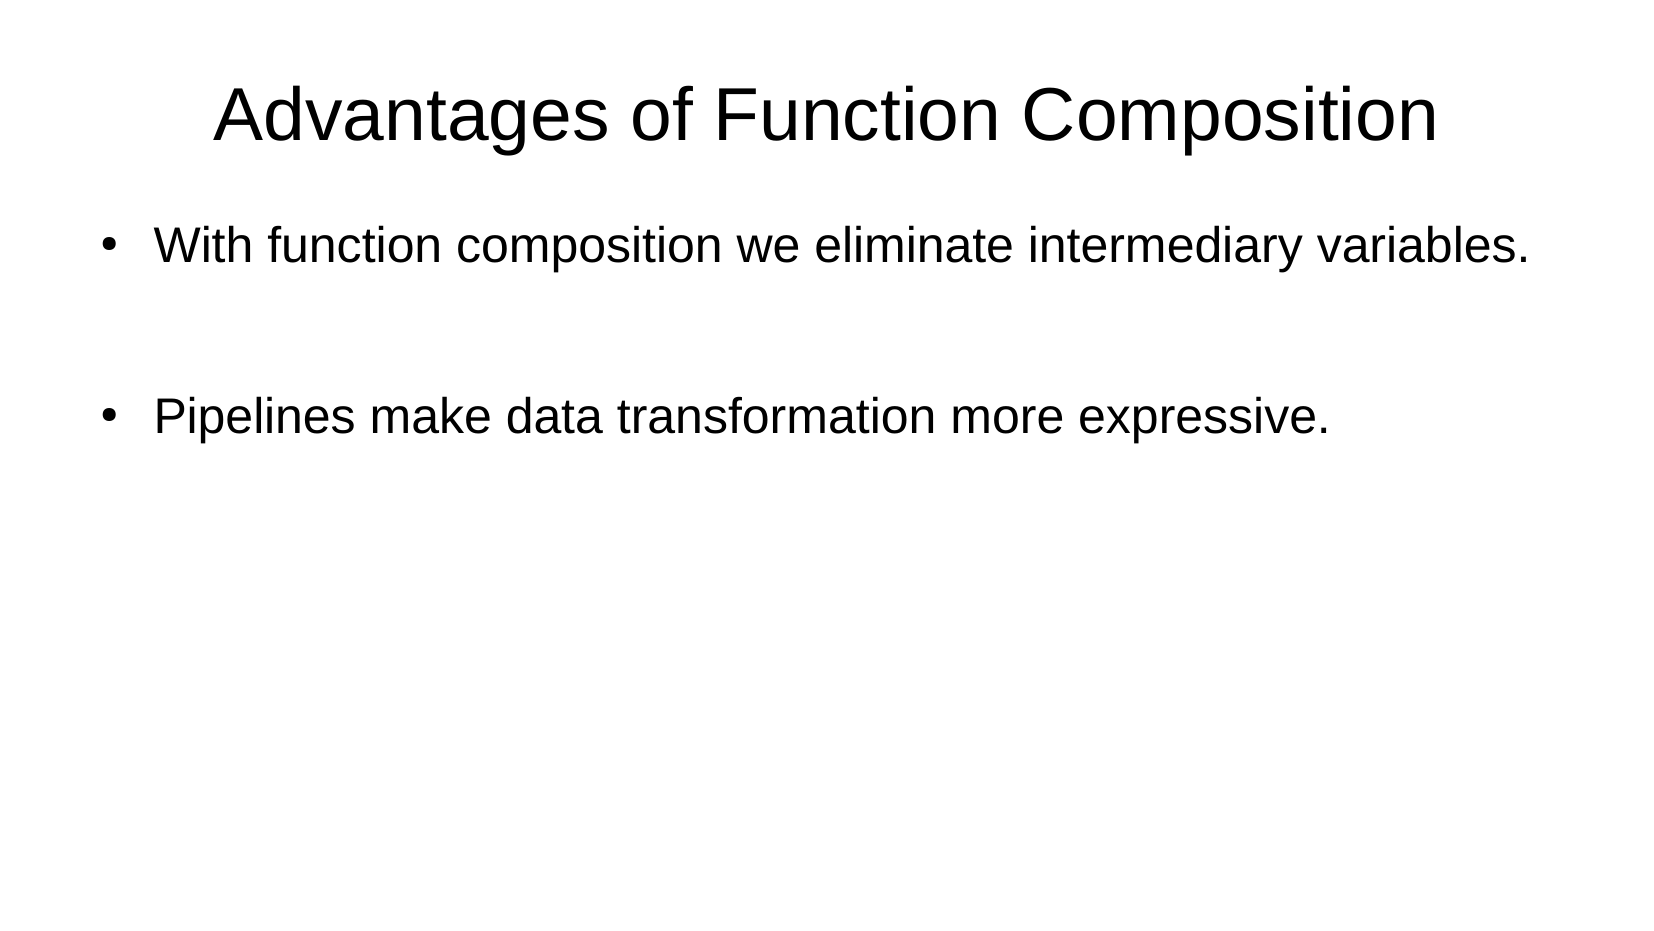

# Advantages of Function Composition
With function composition we eliminate intermediary variables.
Pipelines make data transformation more expressive.